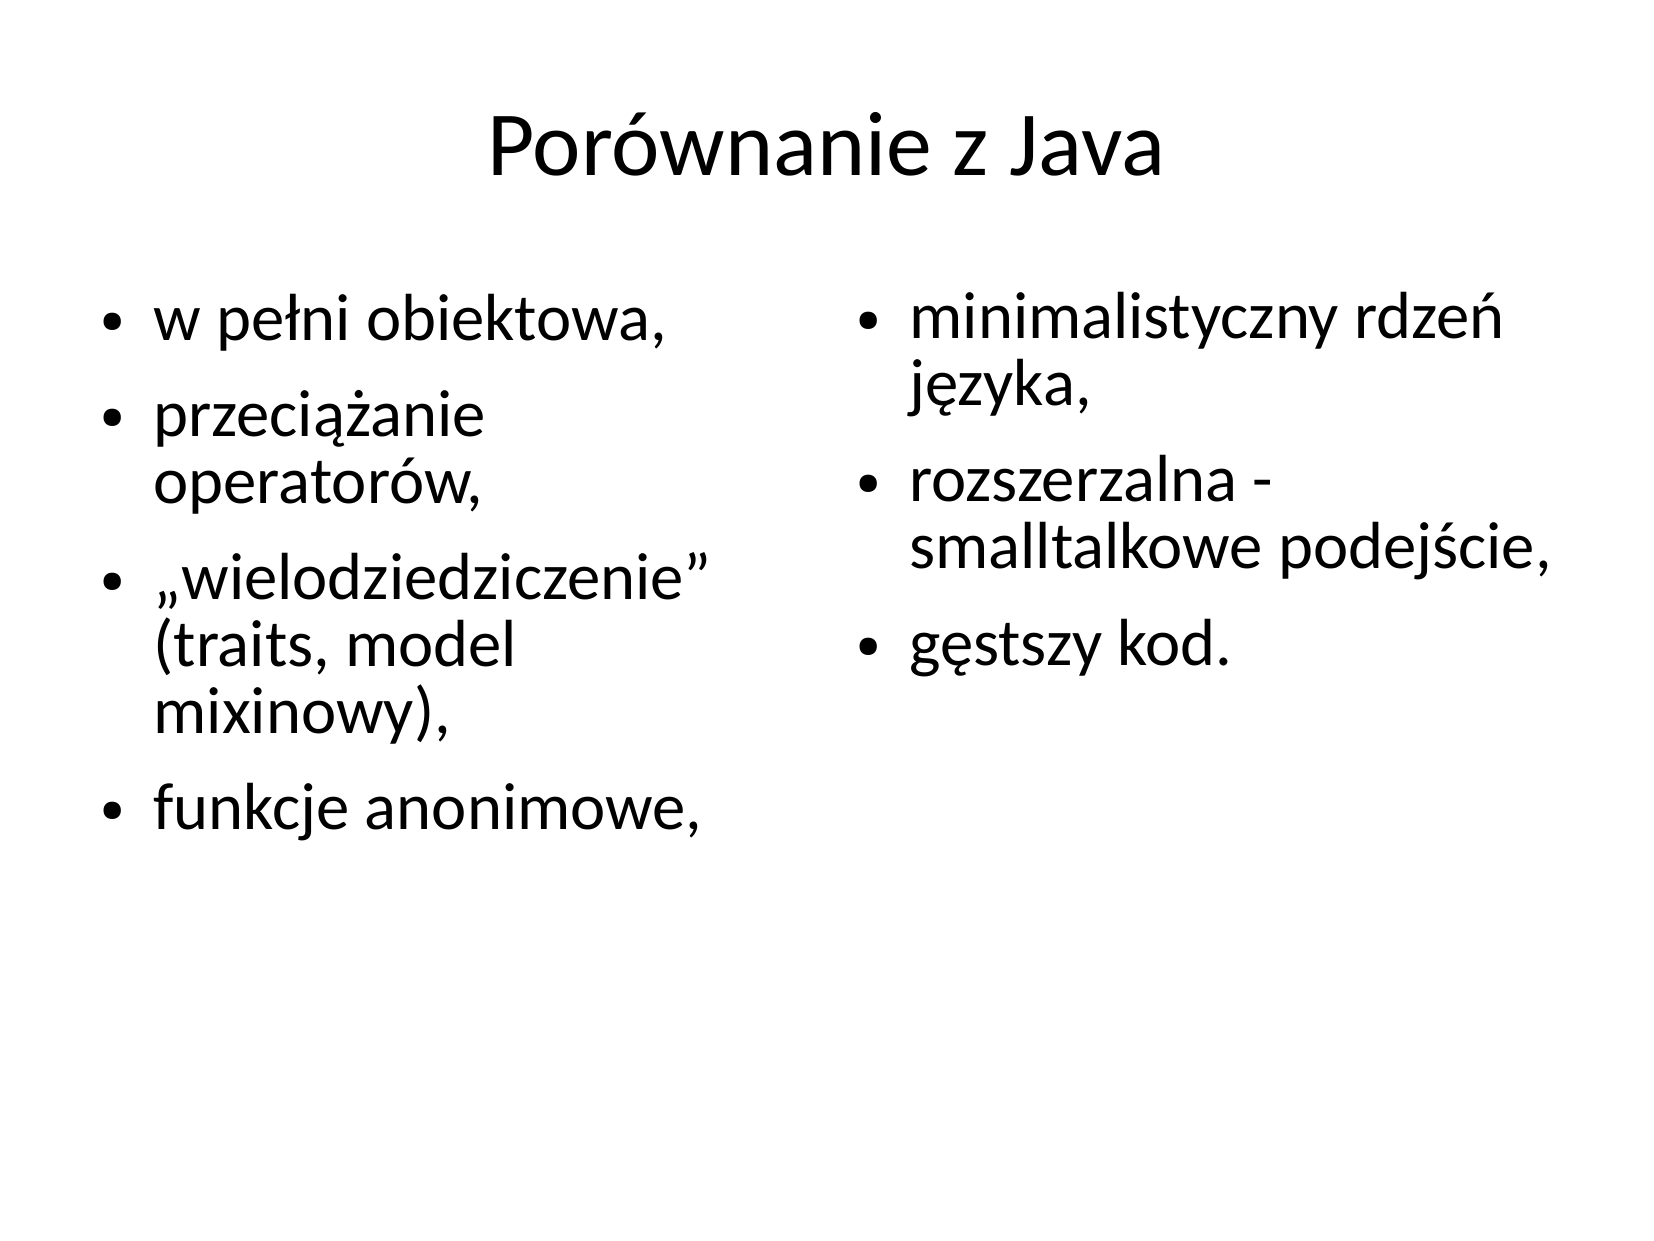

# Porównanie z Java
minimalistyczny rdzeń języka,
rozszerzalna - smalltalkowe podejście,
gęstszy kod.
w pełni obiektowa,
przeciążanie operatorów,
„wielodziedziczenie” (traits, model mixinowy),
funkcje anonimowe,